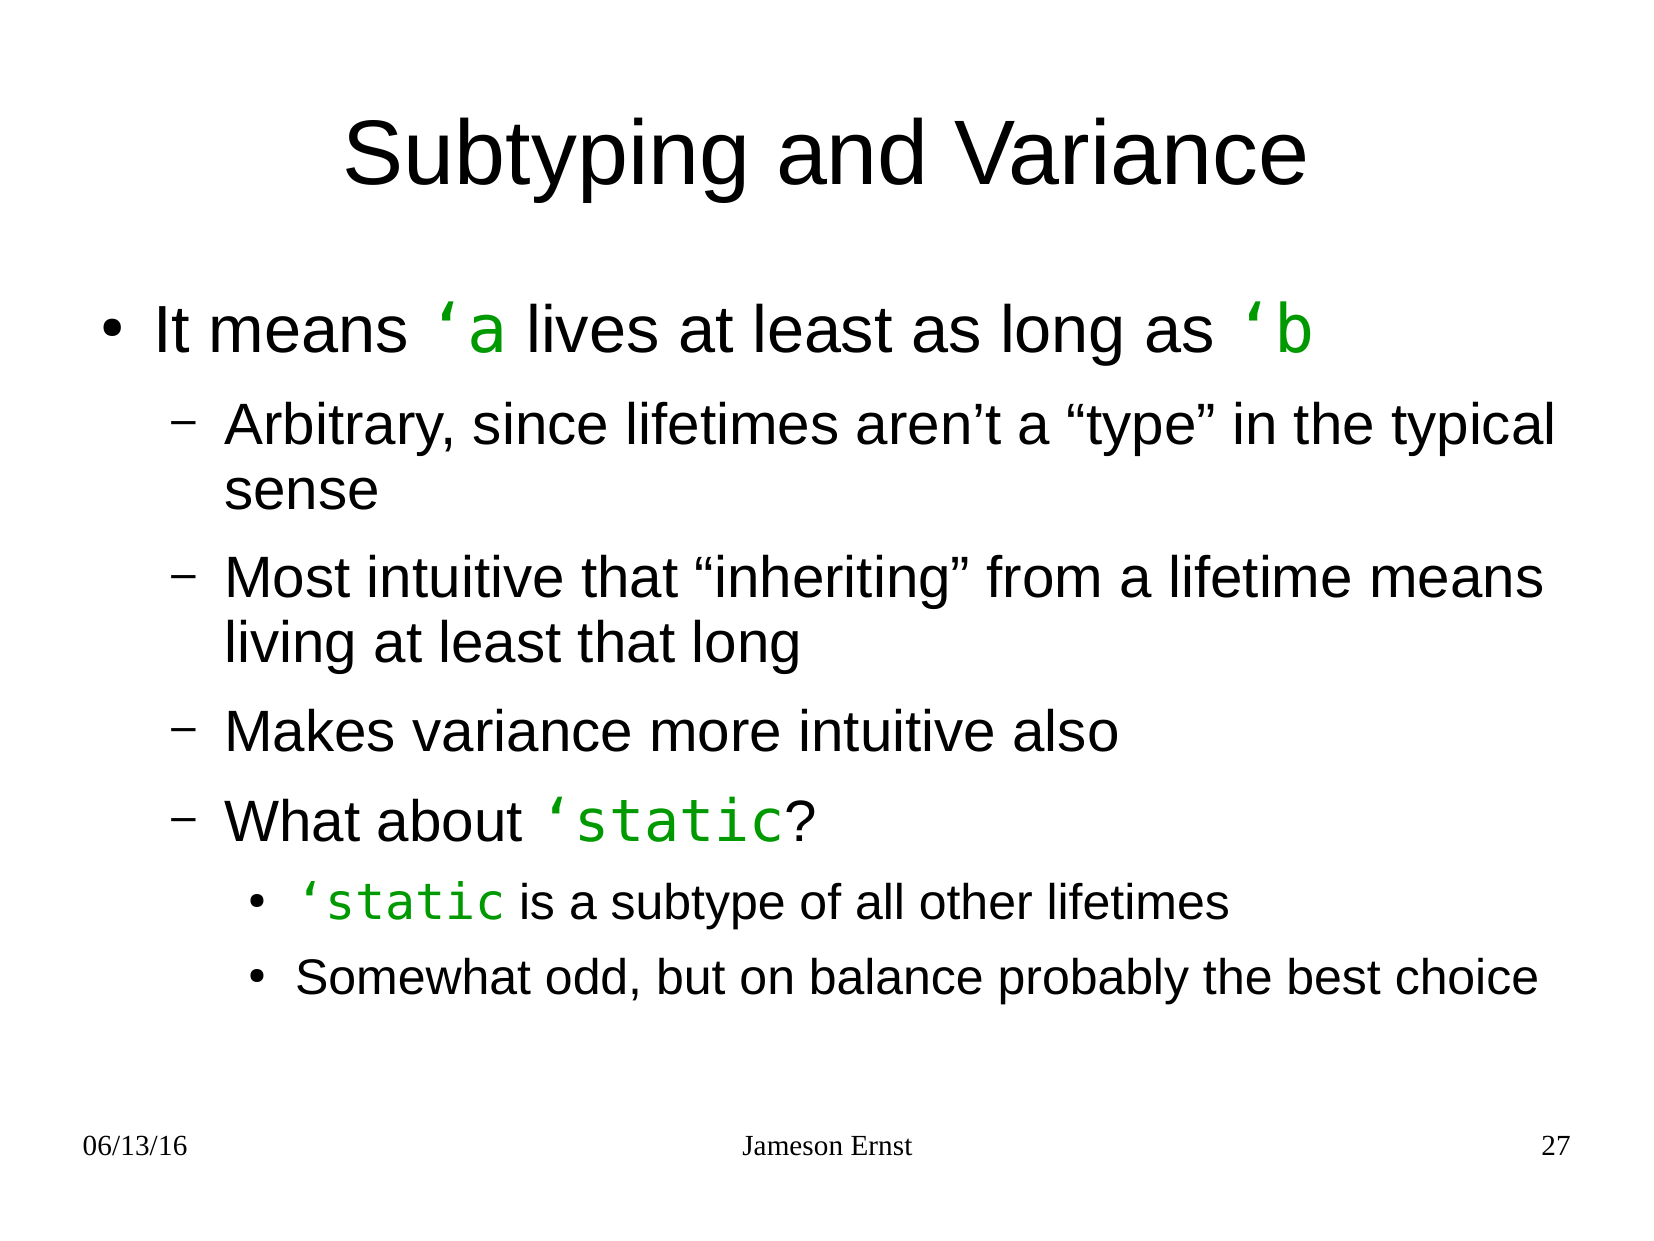

# Subtyping and Variance
It means ‘a lives at least as long as ‘b
Arbitrary, since lifetimes aren’t a “type” in the typical sense
Most intuitive that “inheriting” from a lifetime means living at least that long
Makes variance more intuitive also
What about ‘static?
‘static is a subtype of all other lifetimes
Somewhat odd, but on balance probably the best choice
06/13/16
Jameson Ernst
27